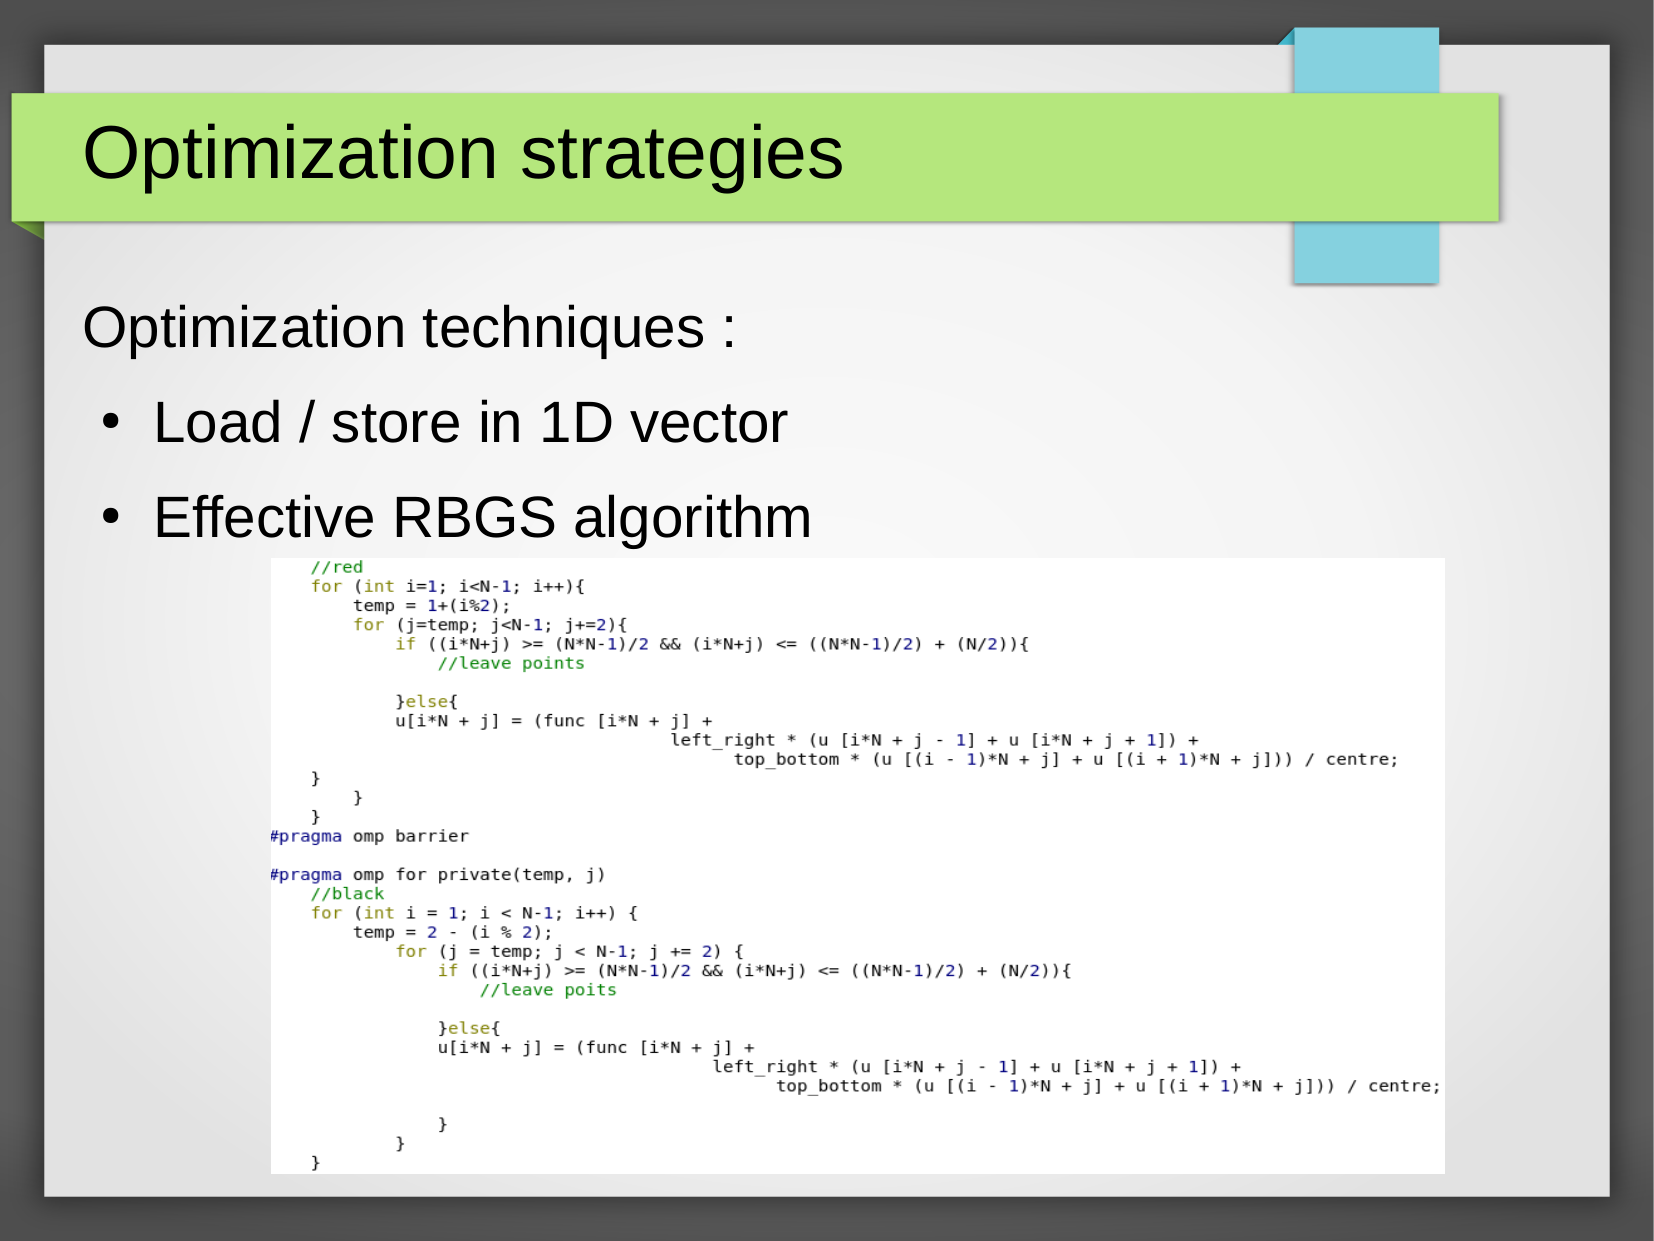

# Optimization strategies
Optimization techniques :
Load / store in 1D vector
Effective RBGS algorithm